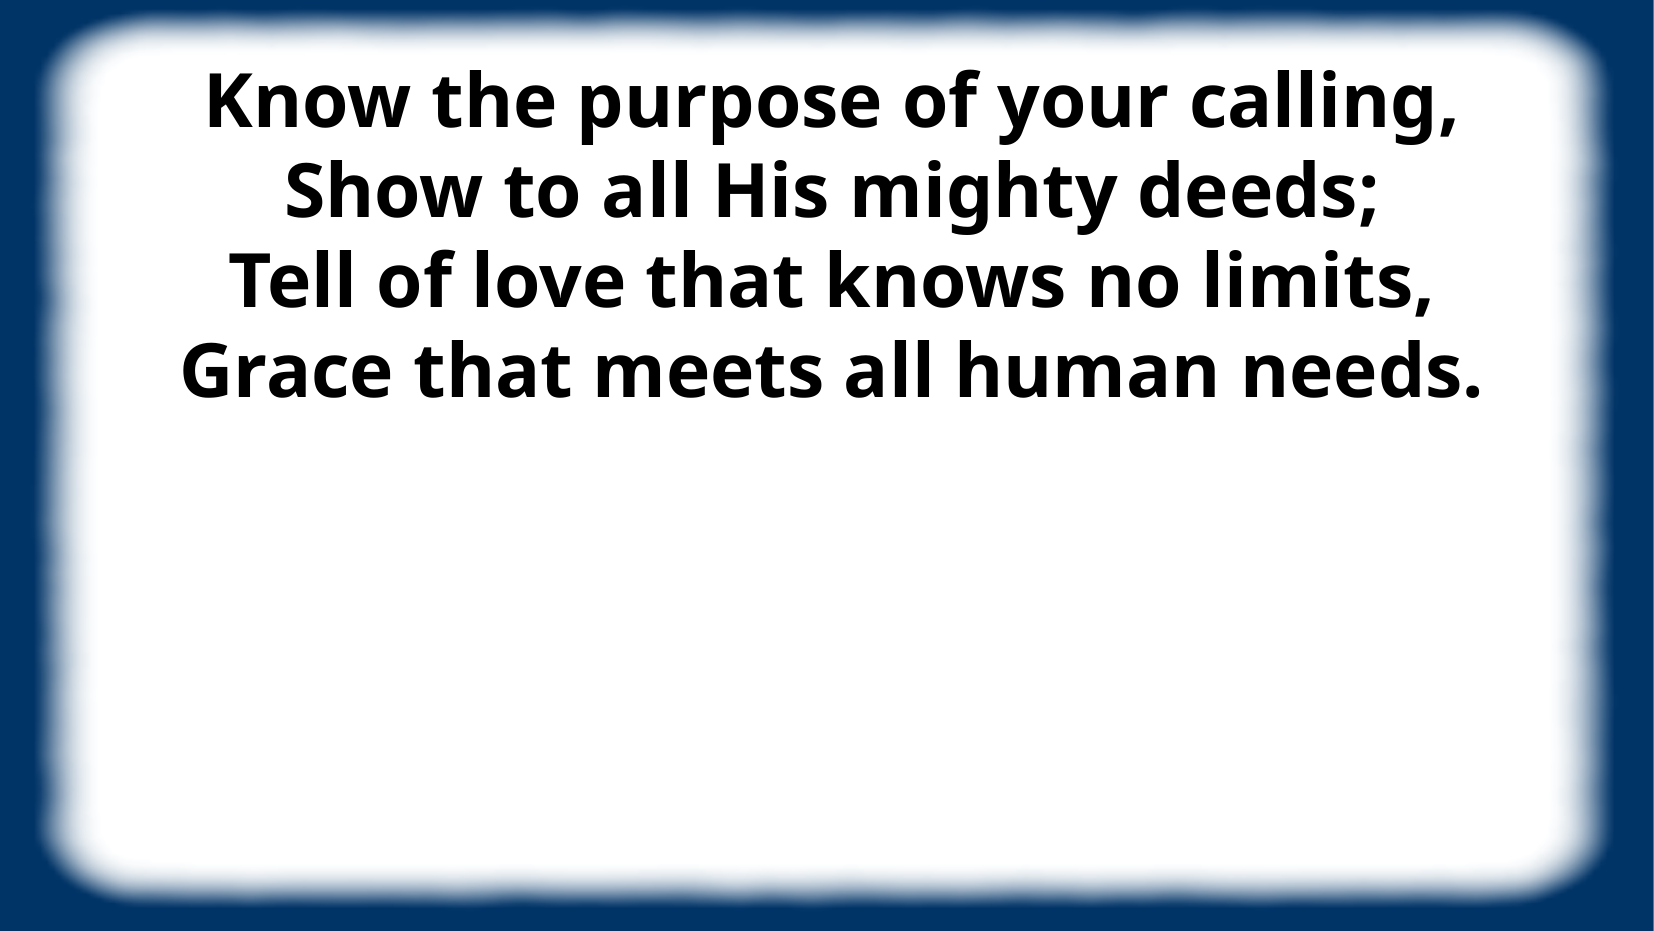

Know the purpose of your calling,
Show to all His mighty deeds;
Tell of love that knows no limits,
Grace that meets all human needs.